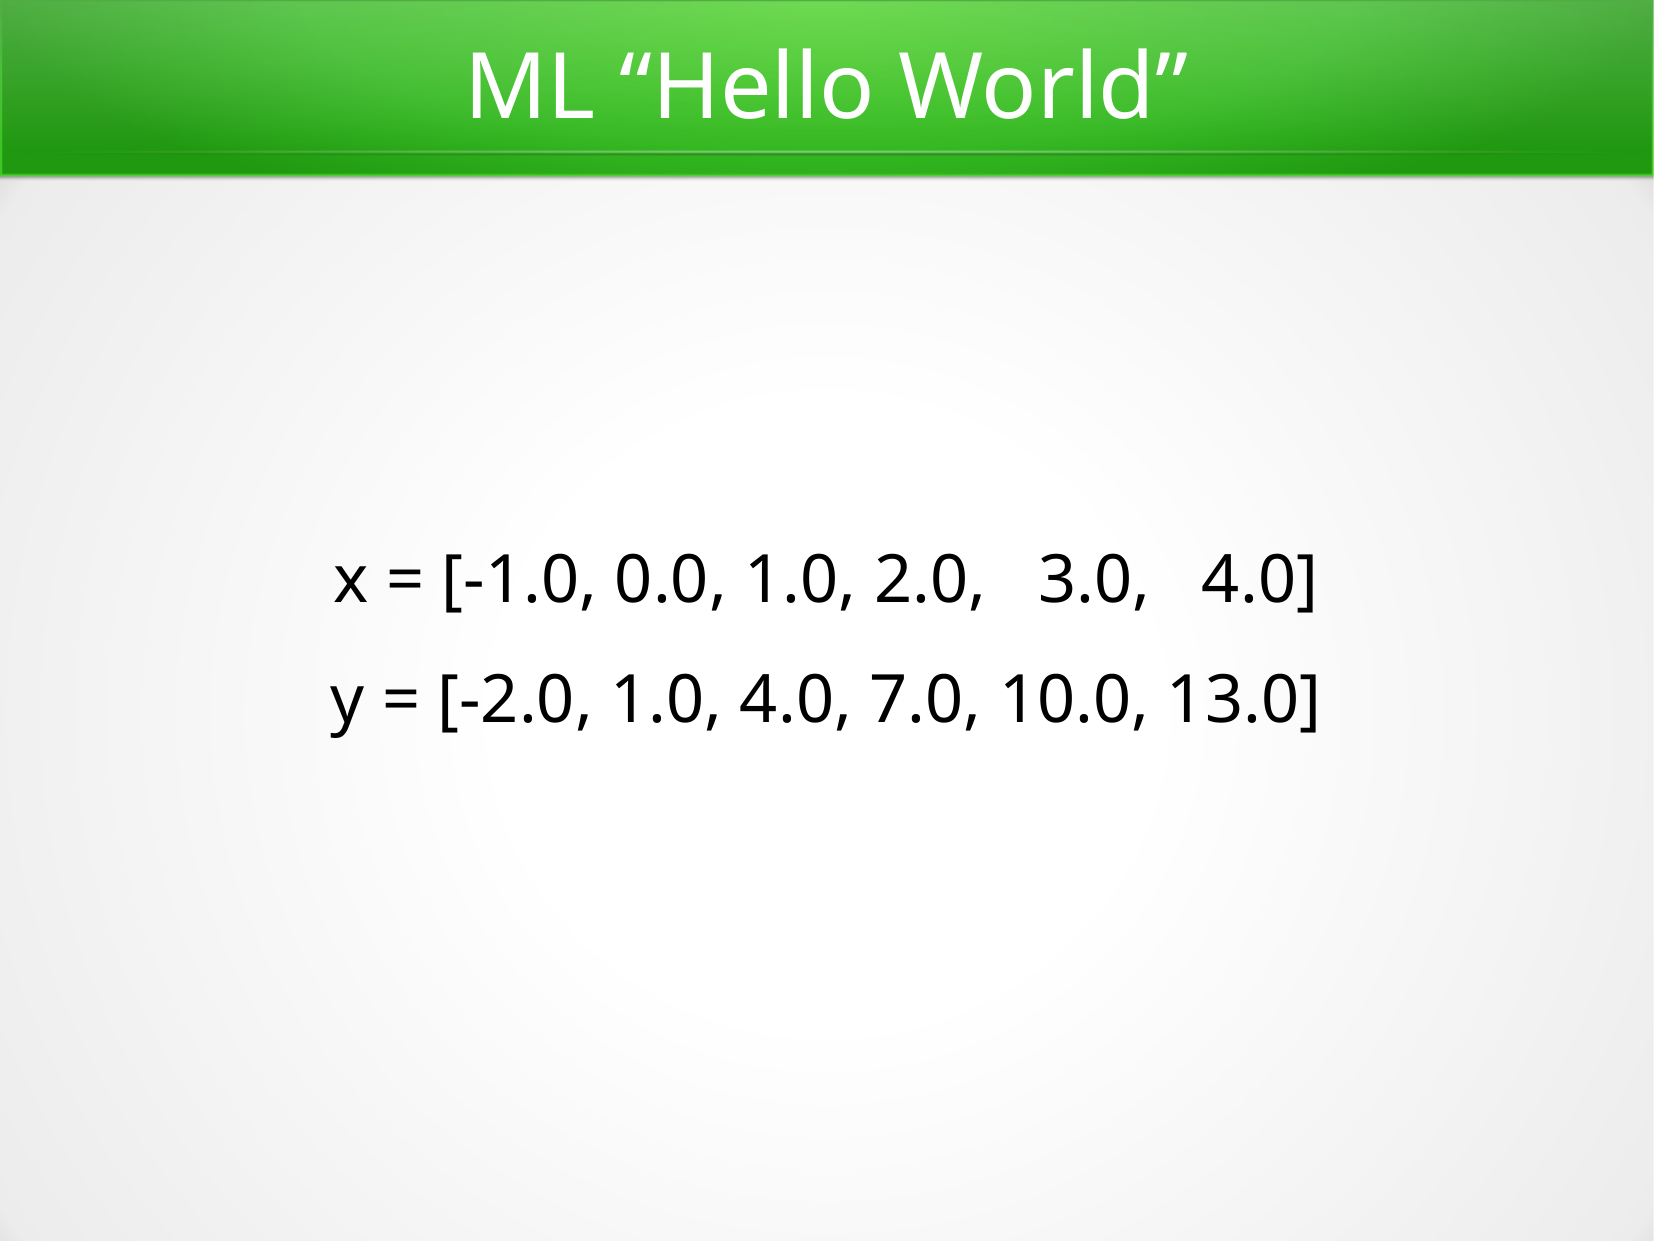

# ML “Hello World”
x = [-1.0, 0.0, 1.0, 2.0, 3.0, 4.0]
y = [-2.0, 1.0, 4.0, 7.0, 10.0, 13.0]